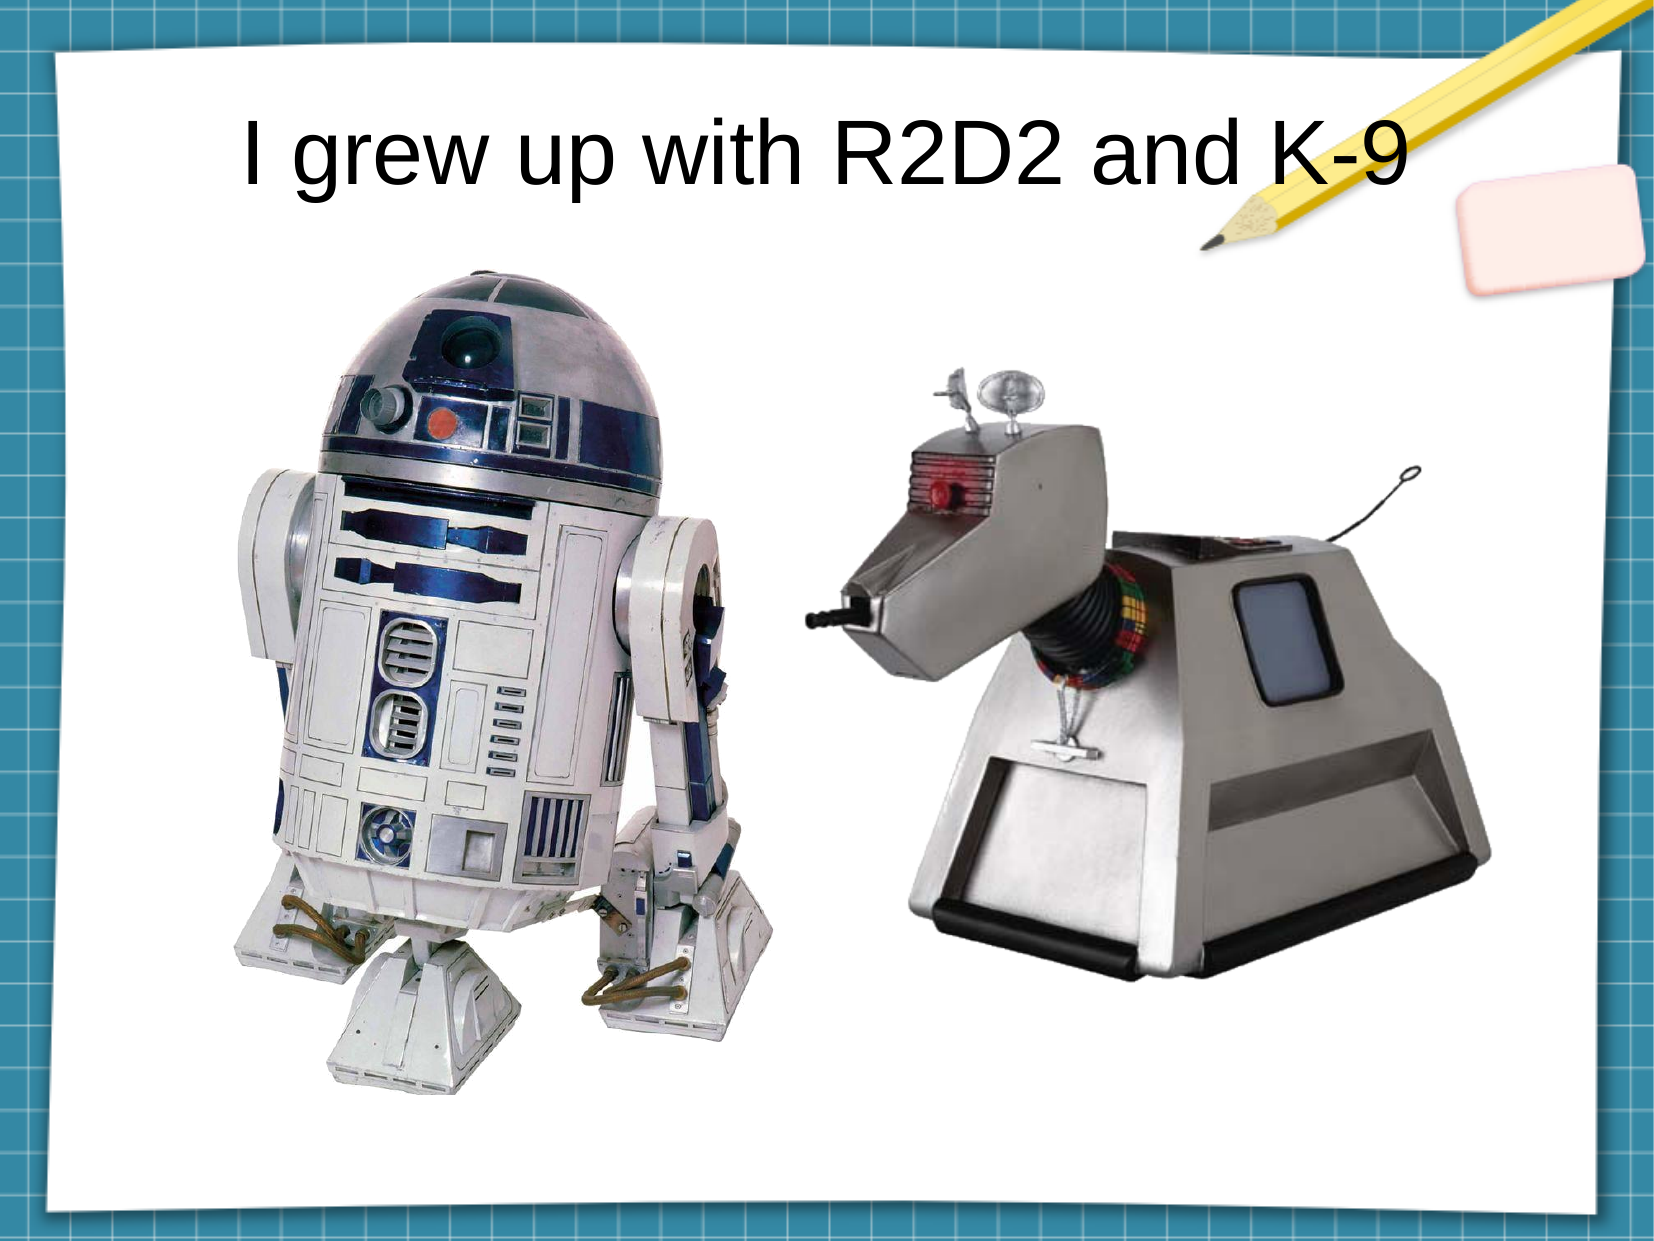

# I grew up with R2D2 and K-9